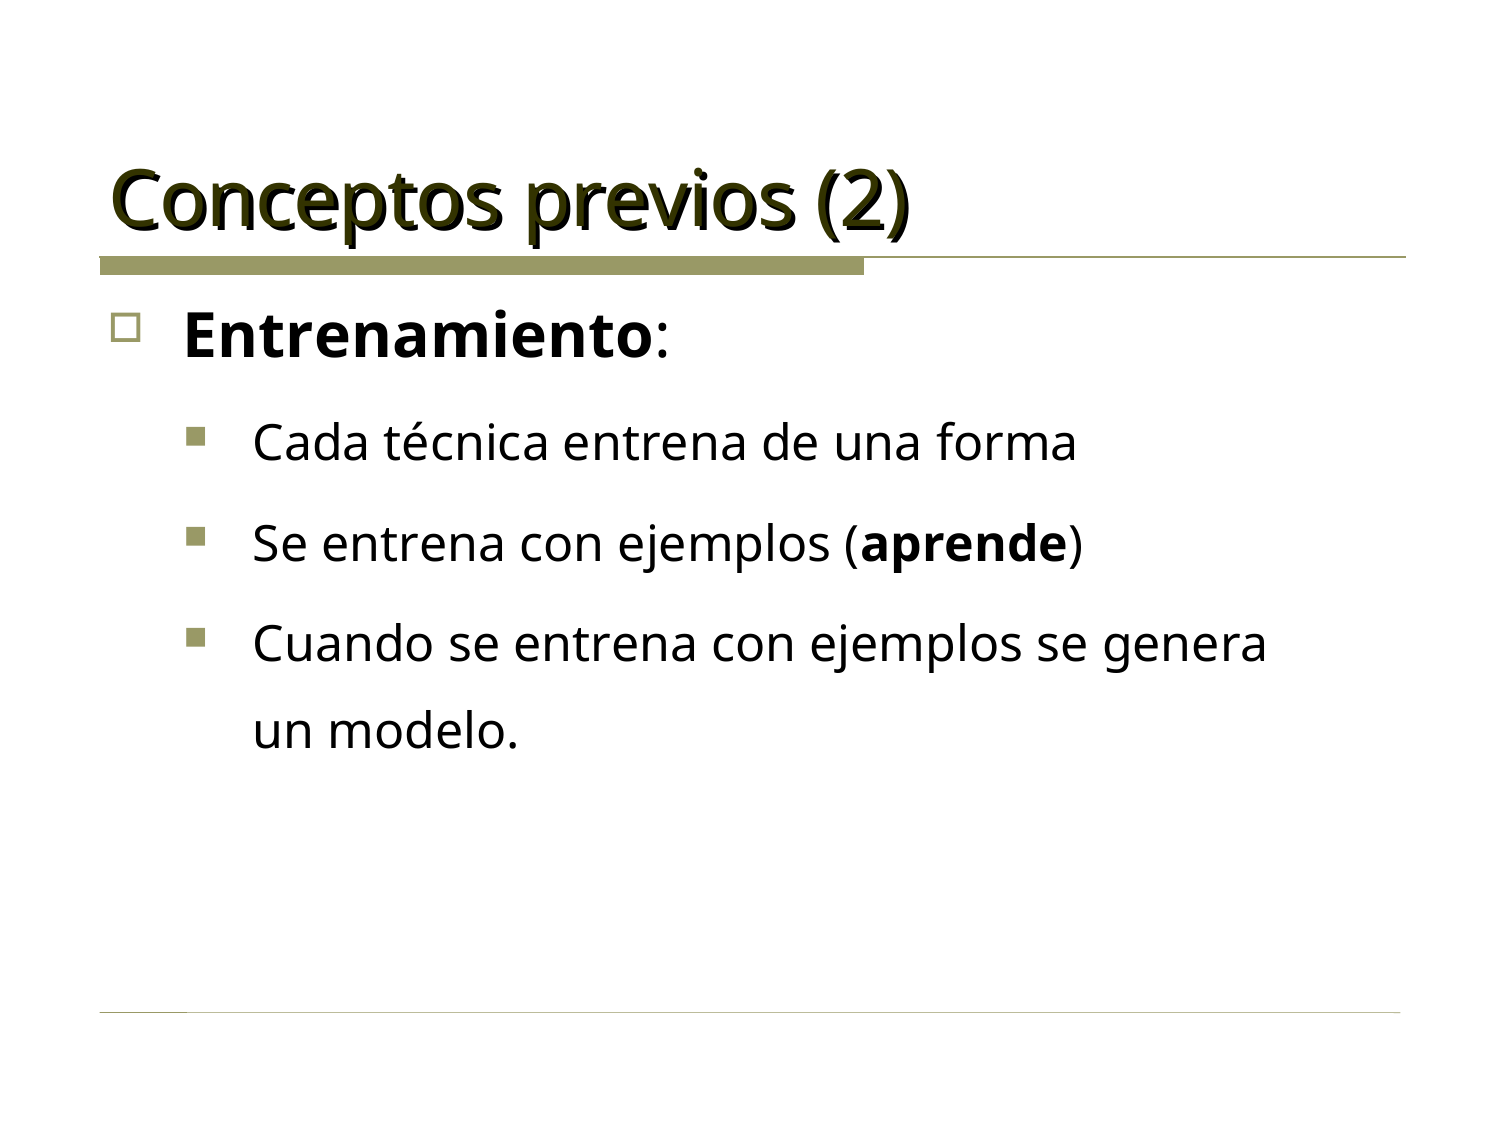

# Conceptos previos (2)
Entrenamiento:
Cada técnica entrena de una forma
Se entrena con ejemplos (aprende)
Cuando se entrena con ejemplos se genera un modelo.